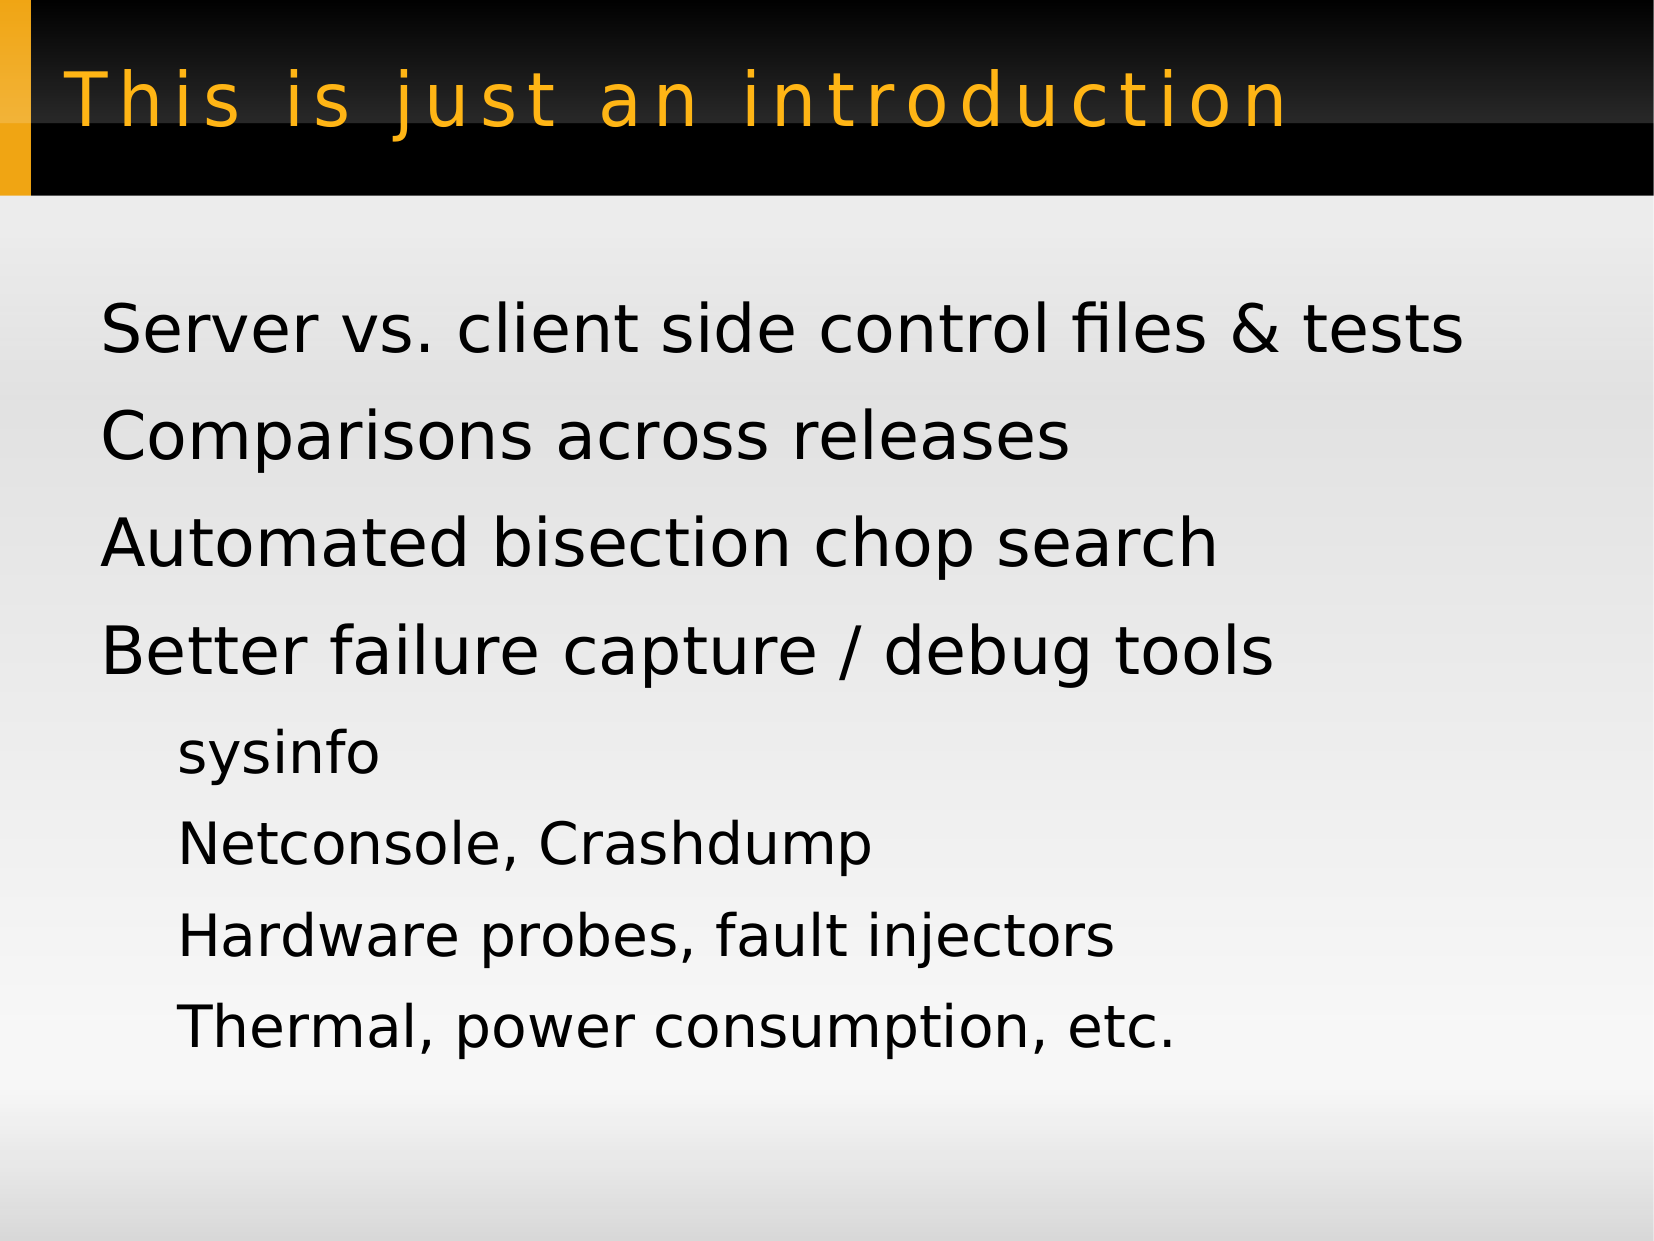

# This is just an introduction
Server vs. client side control files & tests
Comparisons across releases
Automated bisection chop search
Better failure capture / debug tools
sysinfo
Netconsole, Crashdump
Hardware probes, fault injectors
Thermal, power consumption, etc.